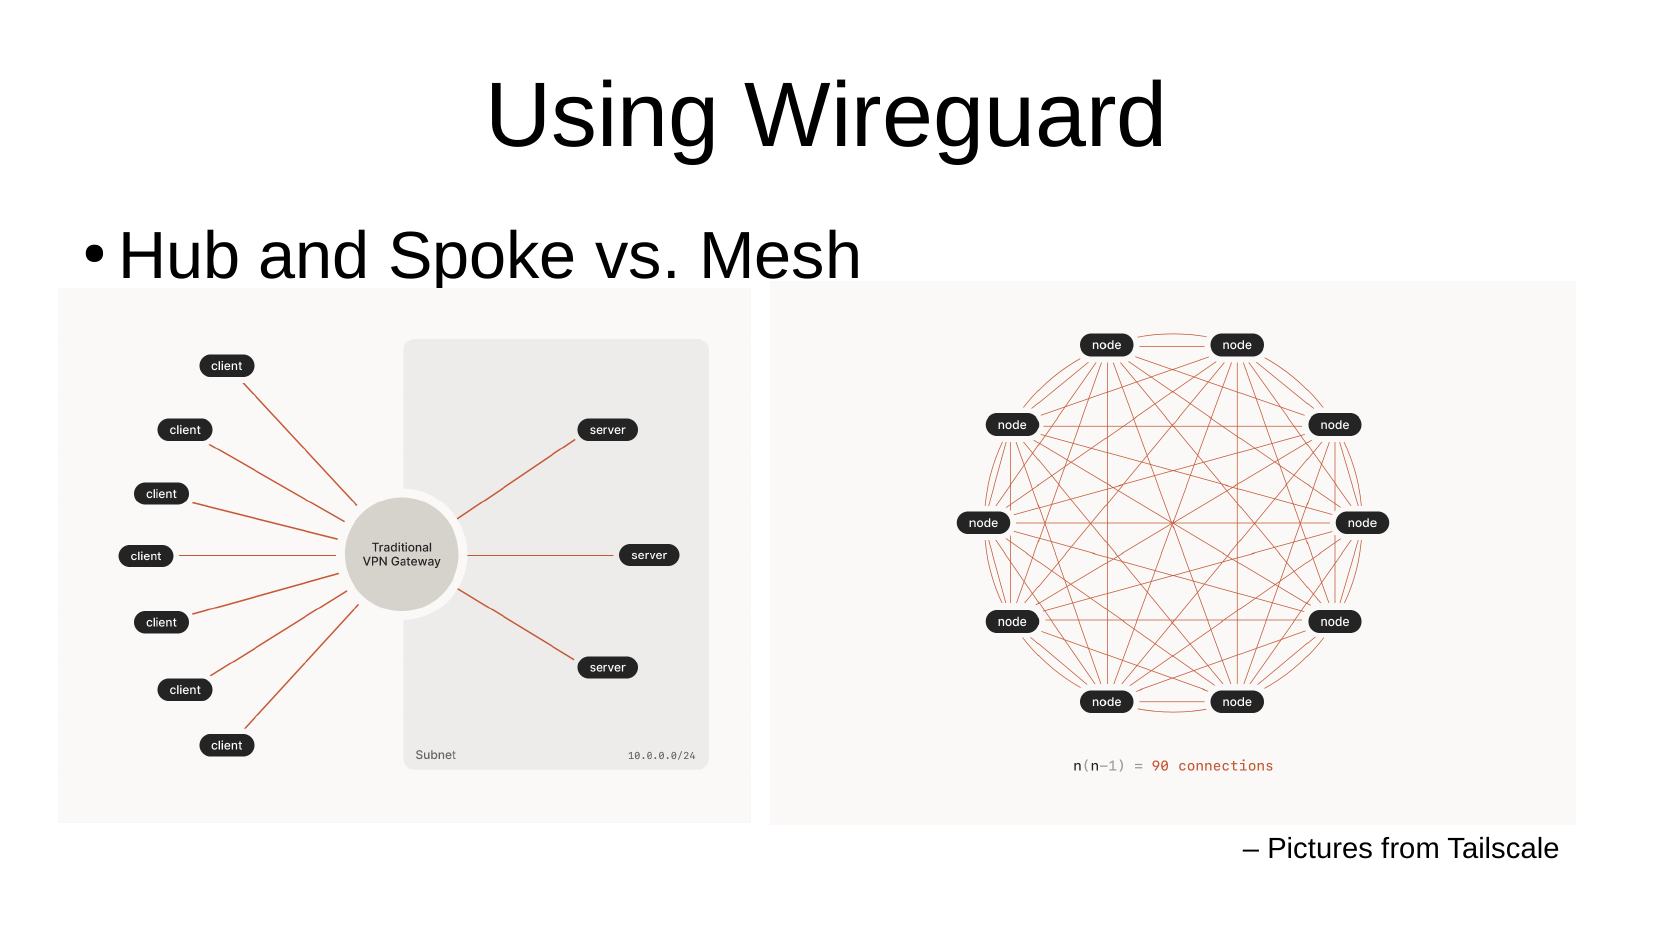

# Using Wireguard
Hub and Spoke vs. Mesh
– Pictures from Tailscale